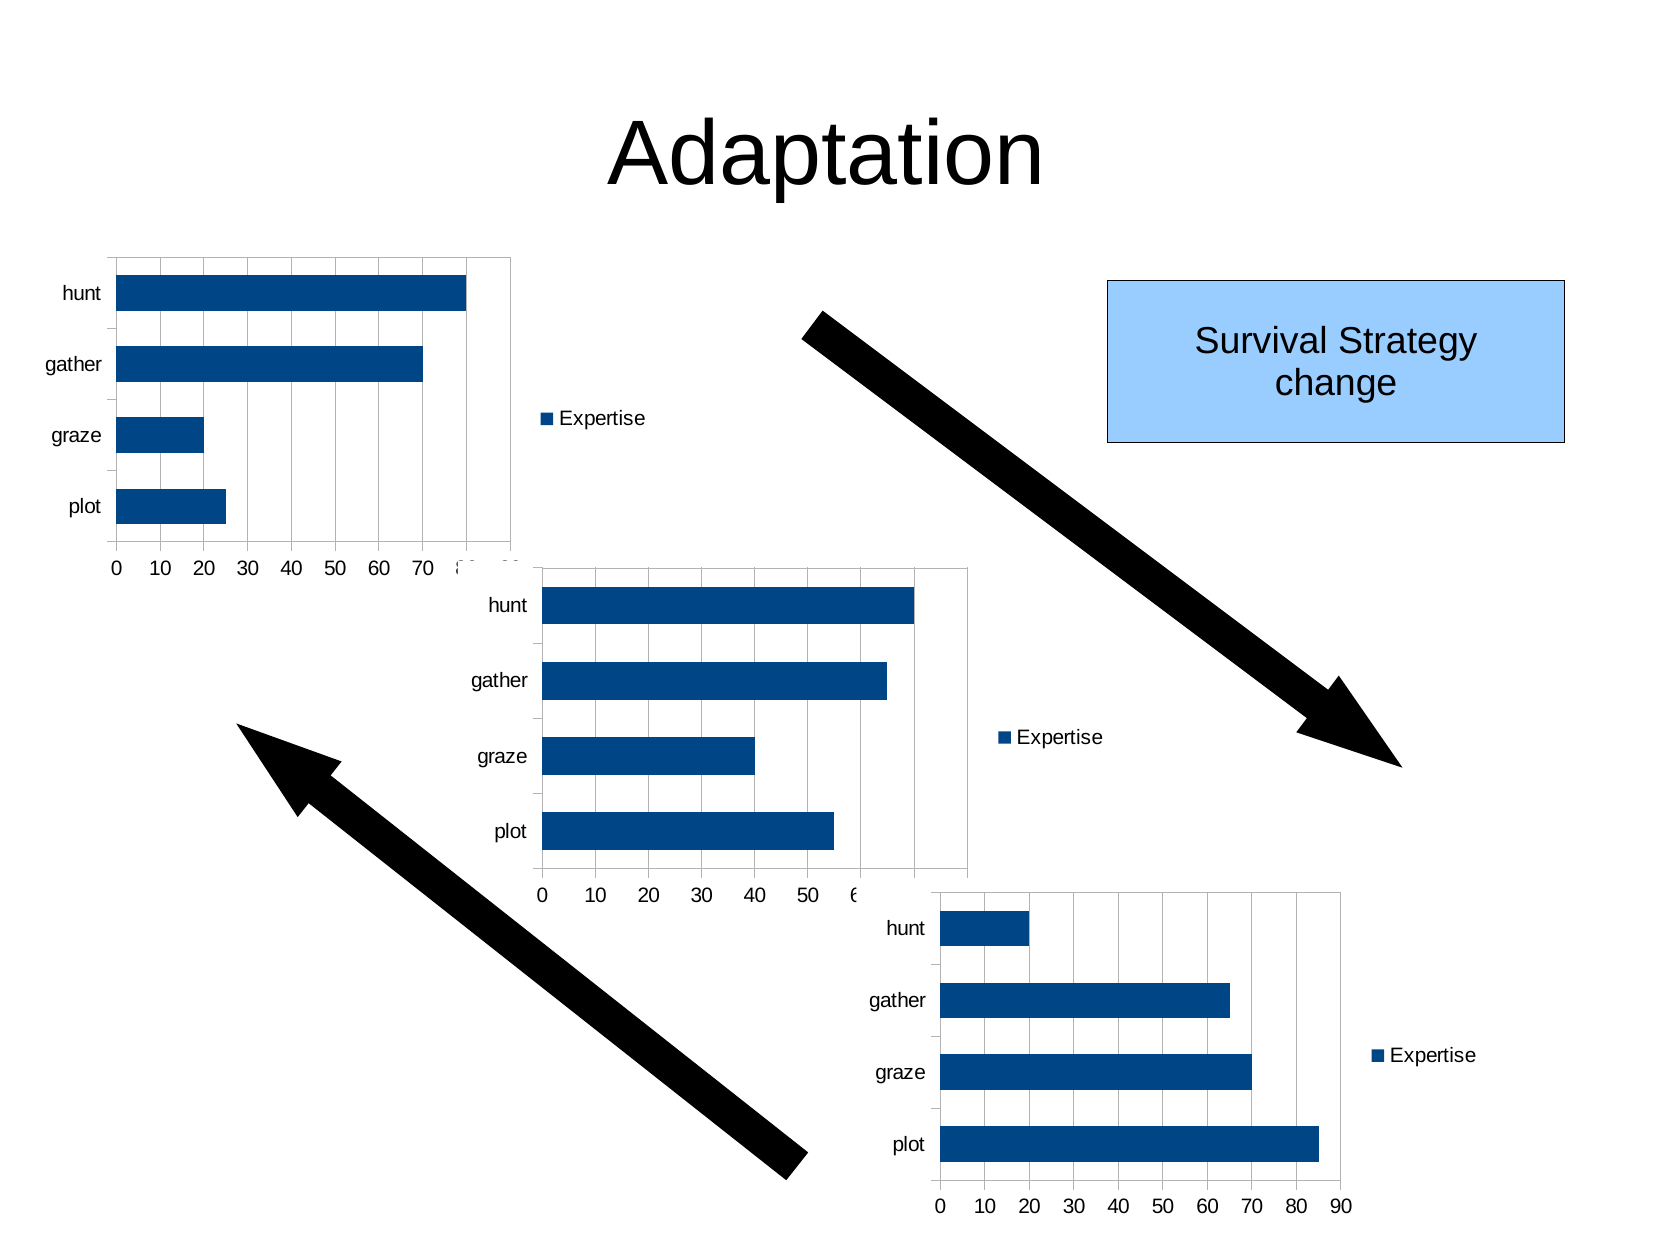

# Adaptation
### Chart
| Category | Expertise |
|---|---|
| plot | 25.0 |
| graze | 20.0 |
| gather | 70.0 |
| hunt | 80.0 |Survival Strategy
change
### Chart
| Category | Expertise |
|---|---|
| plot | 55.0 |
| graze | 40.0 |
| gather | 65.0 |
| hunt | 70.0 |
### Chart
| Category | Expertise |
|---|---|
| plot | 85.0 |
| graze | 70.0 |
| gather | 65.0 |
| hunt | 20.0 |